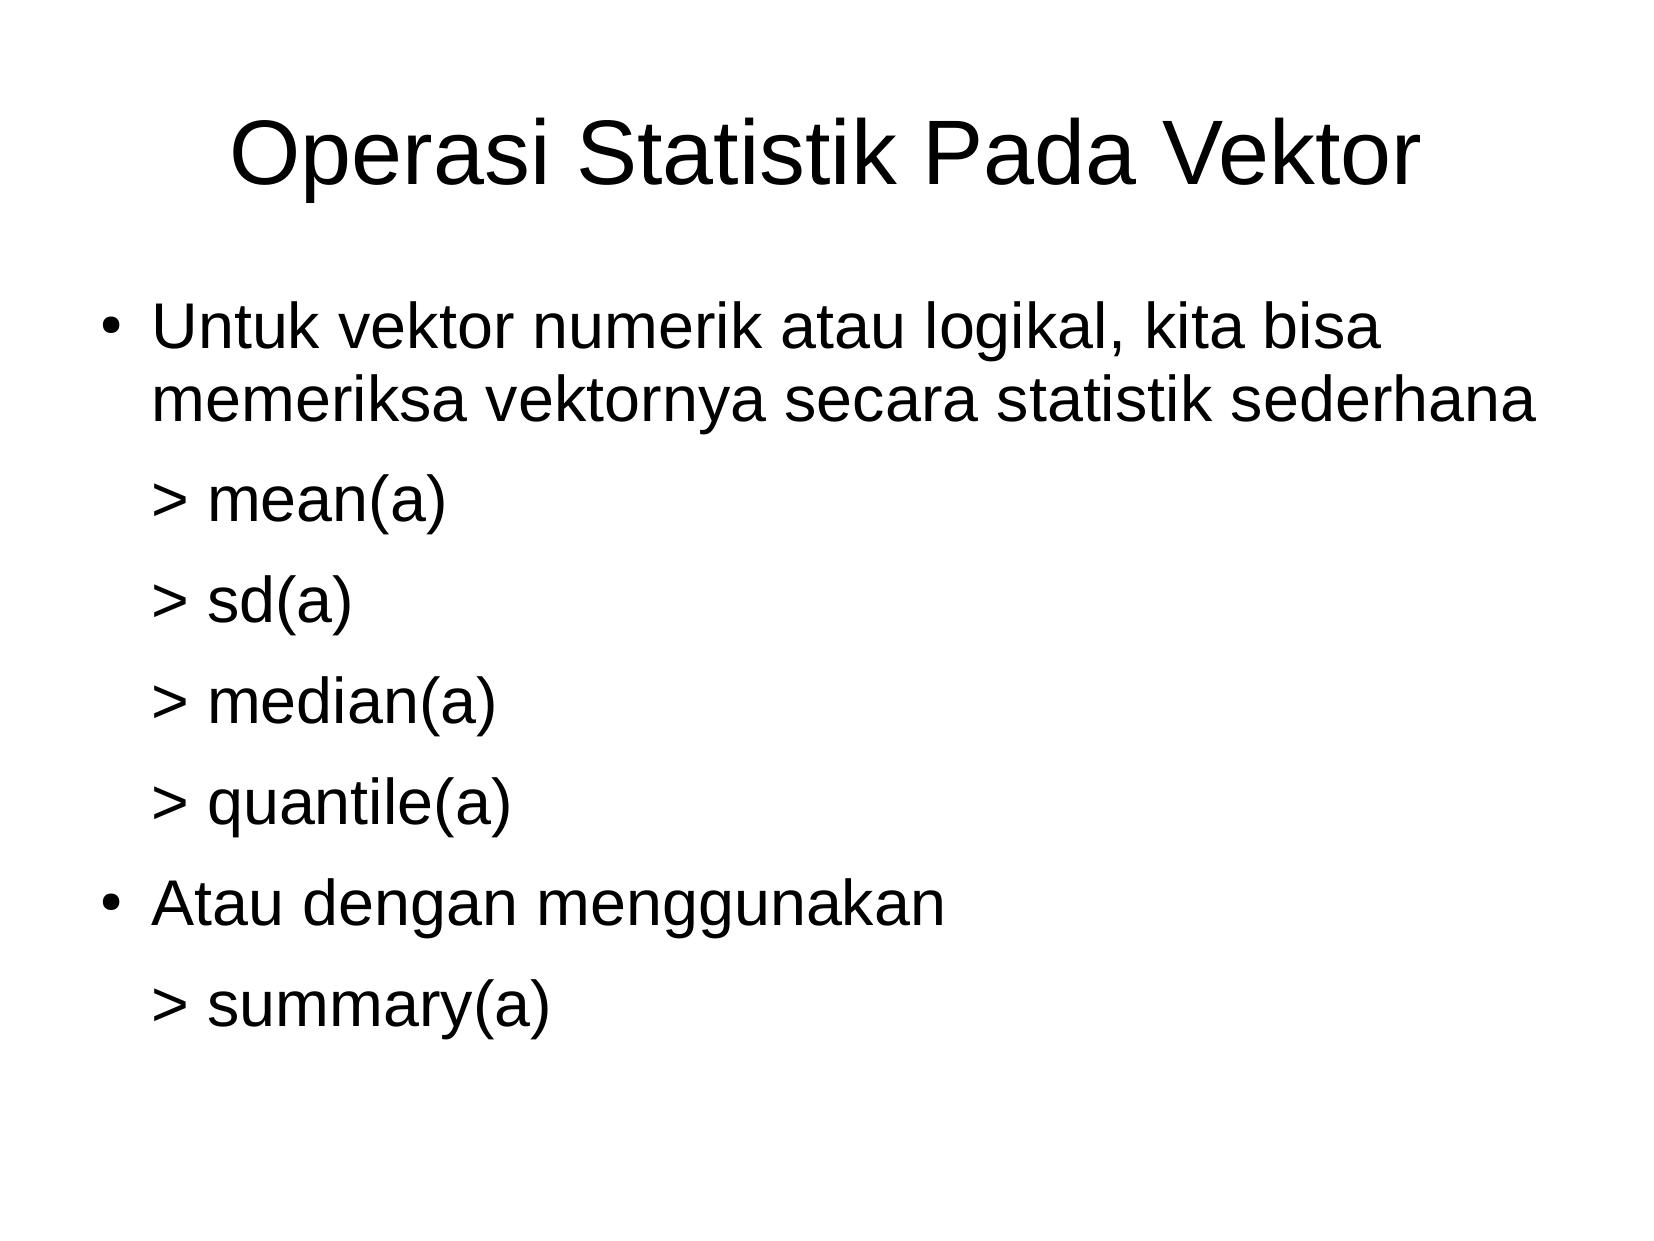

# Operasi Statistik Pada Vektor
Untuk vektor numerik atau logikal, kita bisa memeriksa vektornya secara statistik sederhana
> mean(a)
> sd(a)
> median(a)
> quantile(a)
Atau dengan menggunakan
> summary(a)